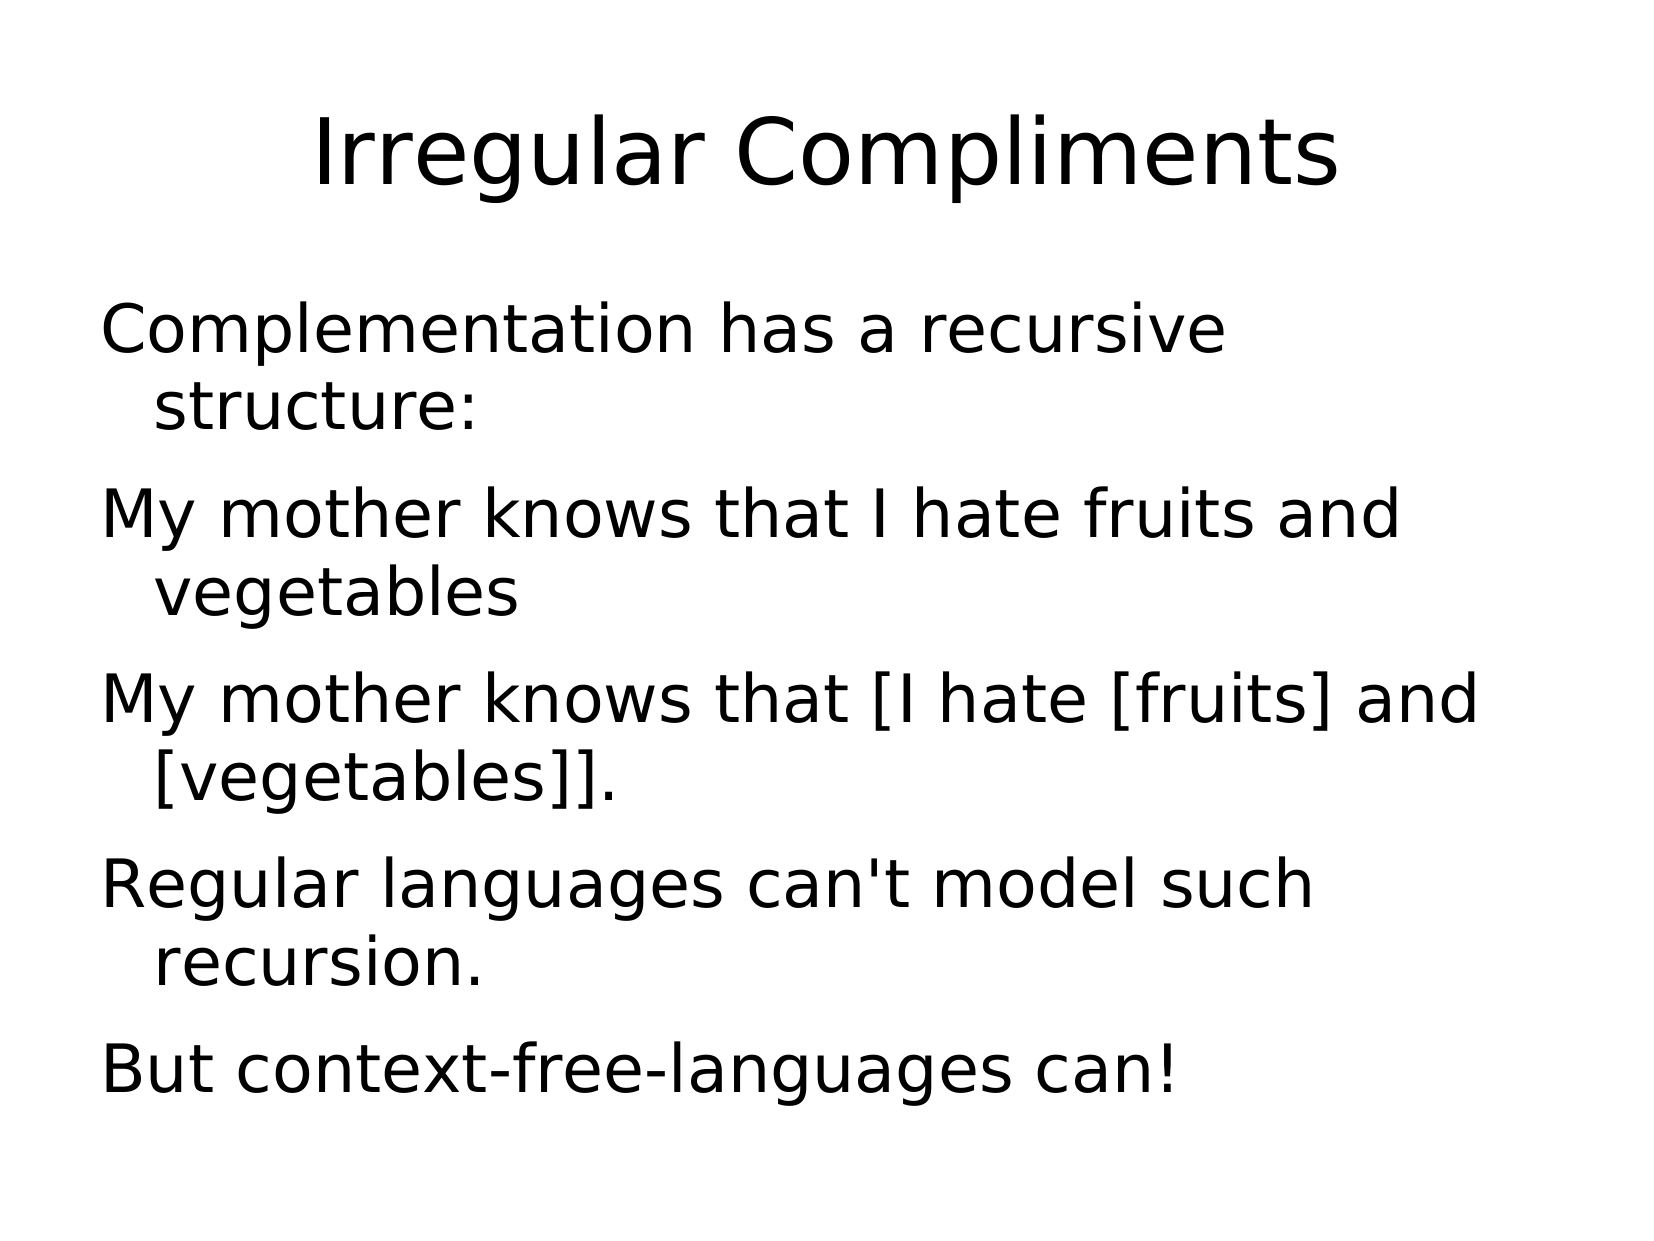

# Irregular Compliments
Complementation has a recursive structure:
My mother knows that I hate fruits and vegetables
My mother knows that [I hate [fruits] and [vegetables]].
Regular languages can't model such recursion.
But context-free-languages can!